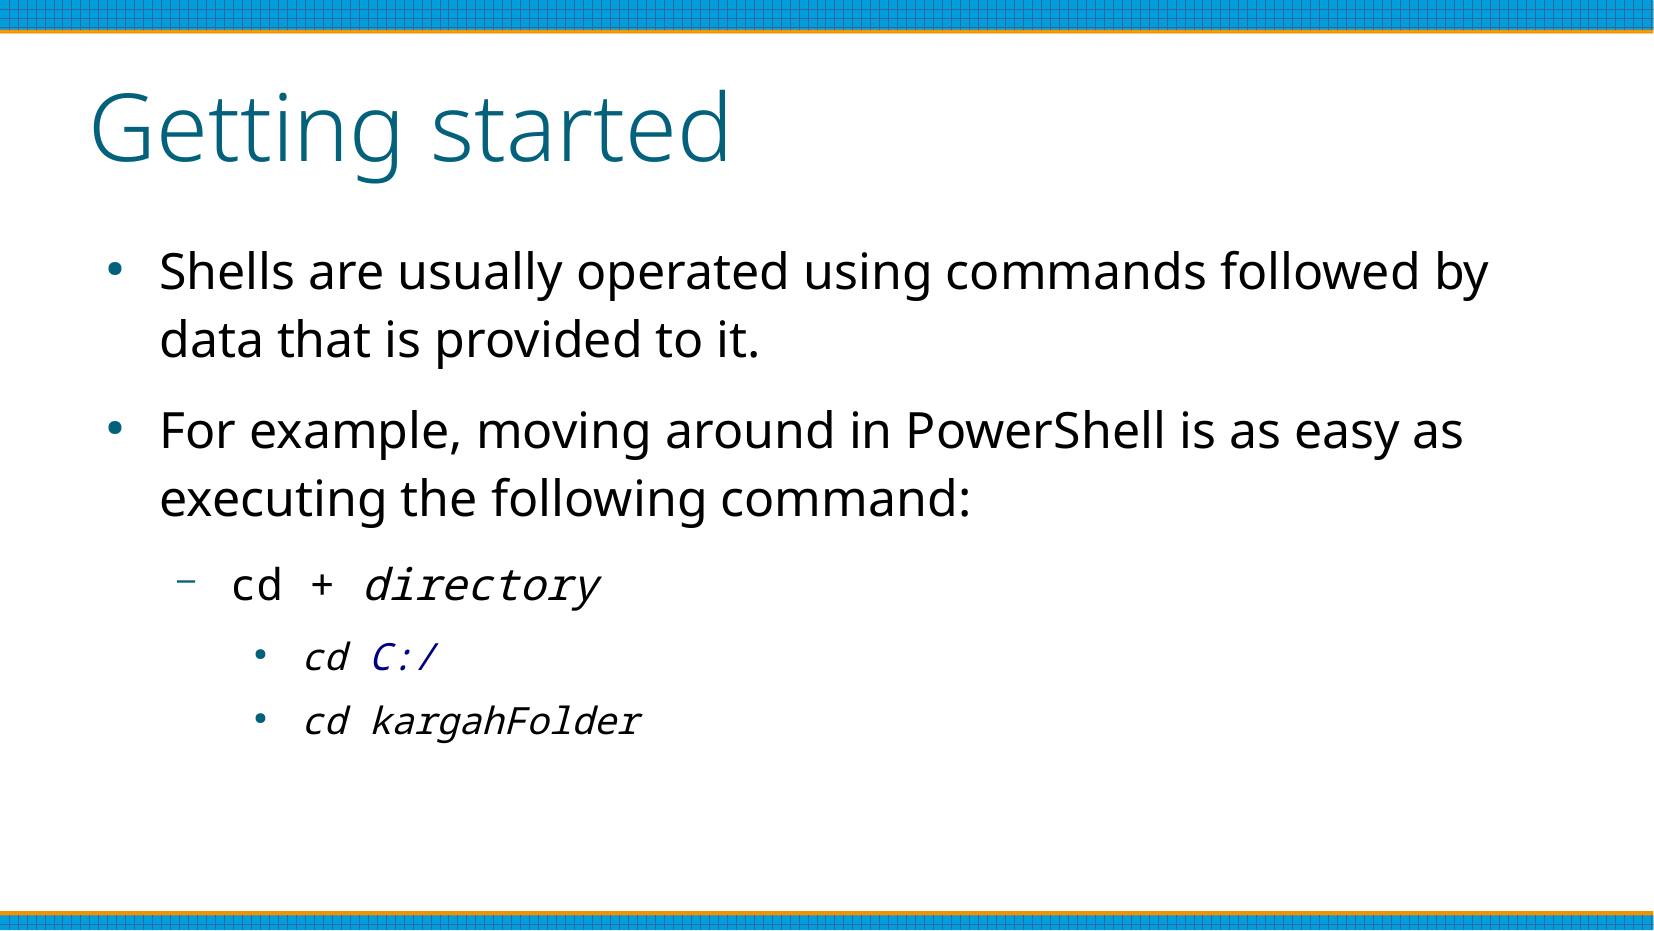

# Getting started
Shells are usually operated using commands followed by data that is provided to it.
For example, moving around in PowerShell is as easy as executing the following command:
cd + directory
cd C:/
cd kargahFolder